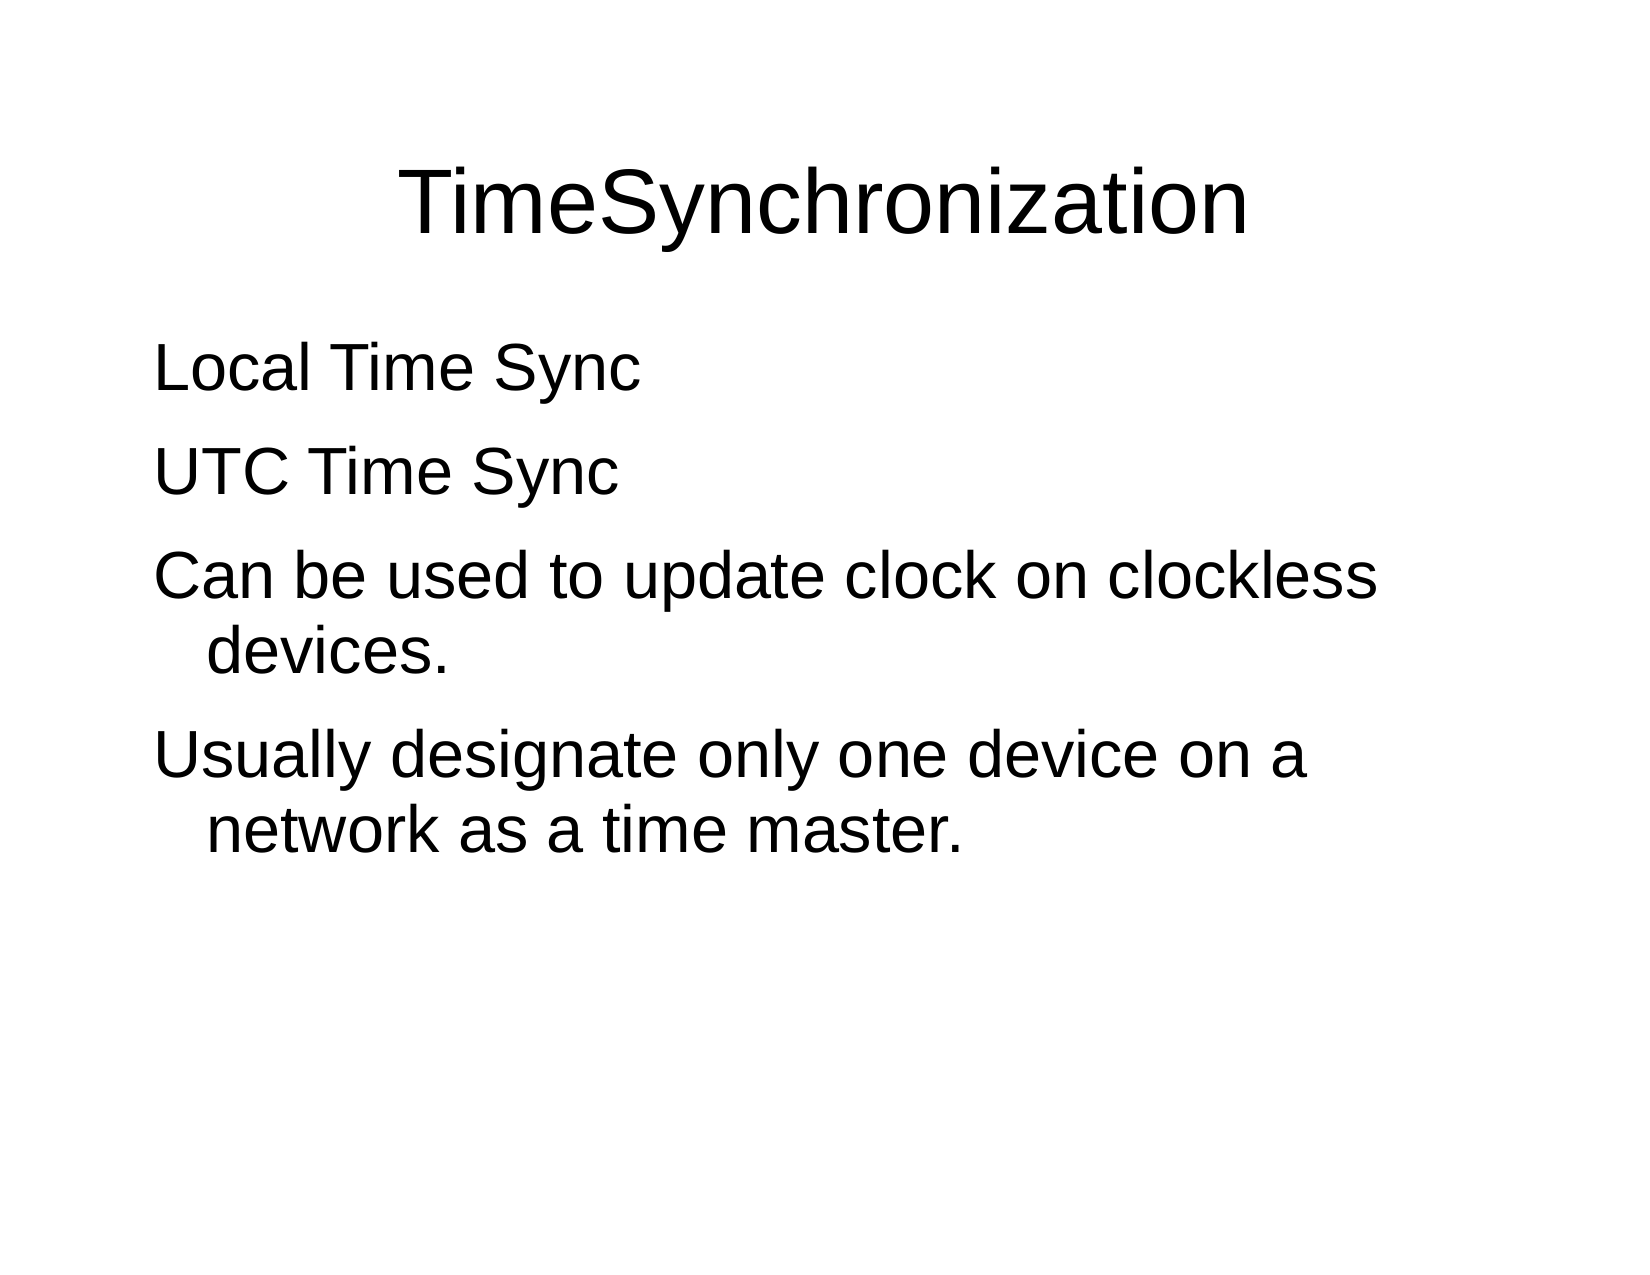

# TimeSynchronization
Local Time Sync
UTC Time Sync
Can be used to update clock on clockless devices.
Usually designate only one device on a network as a time master.